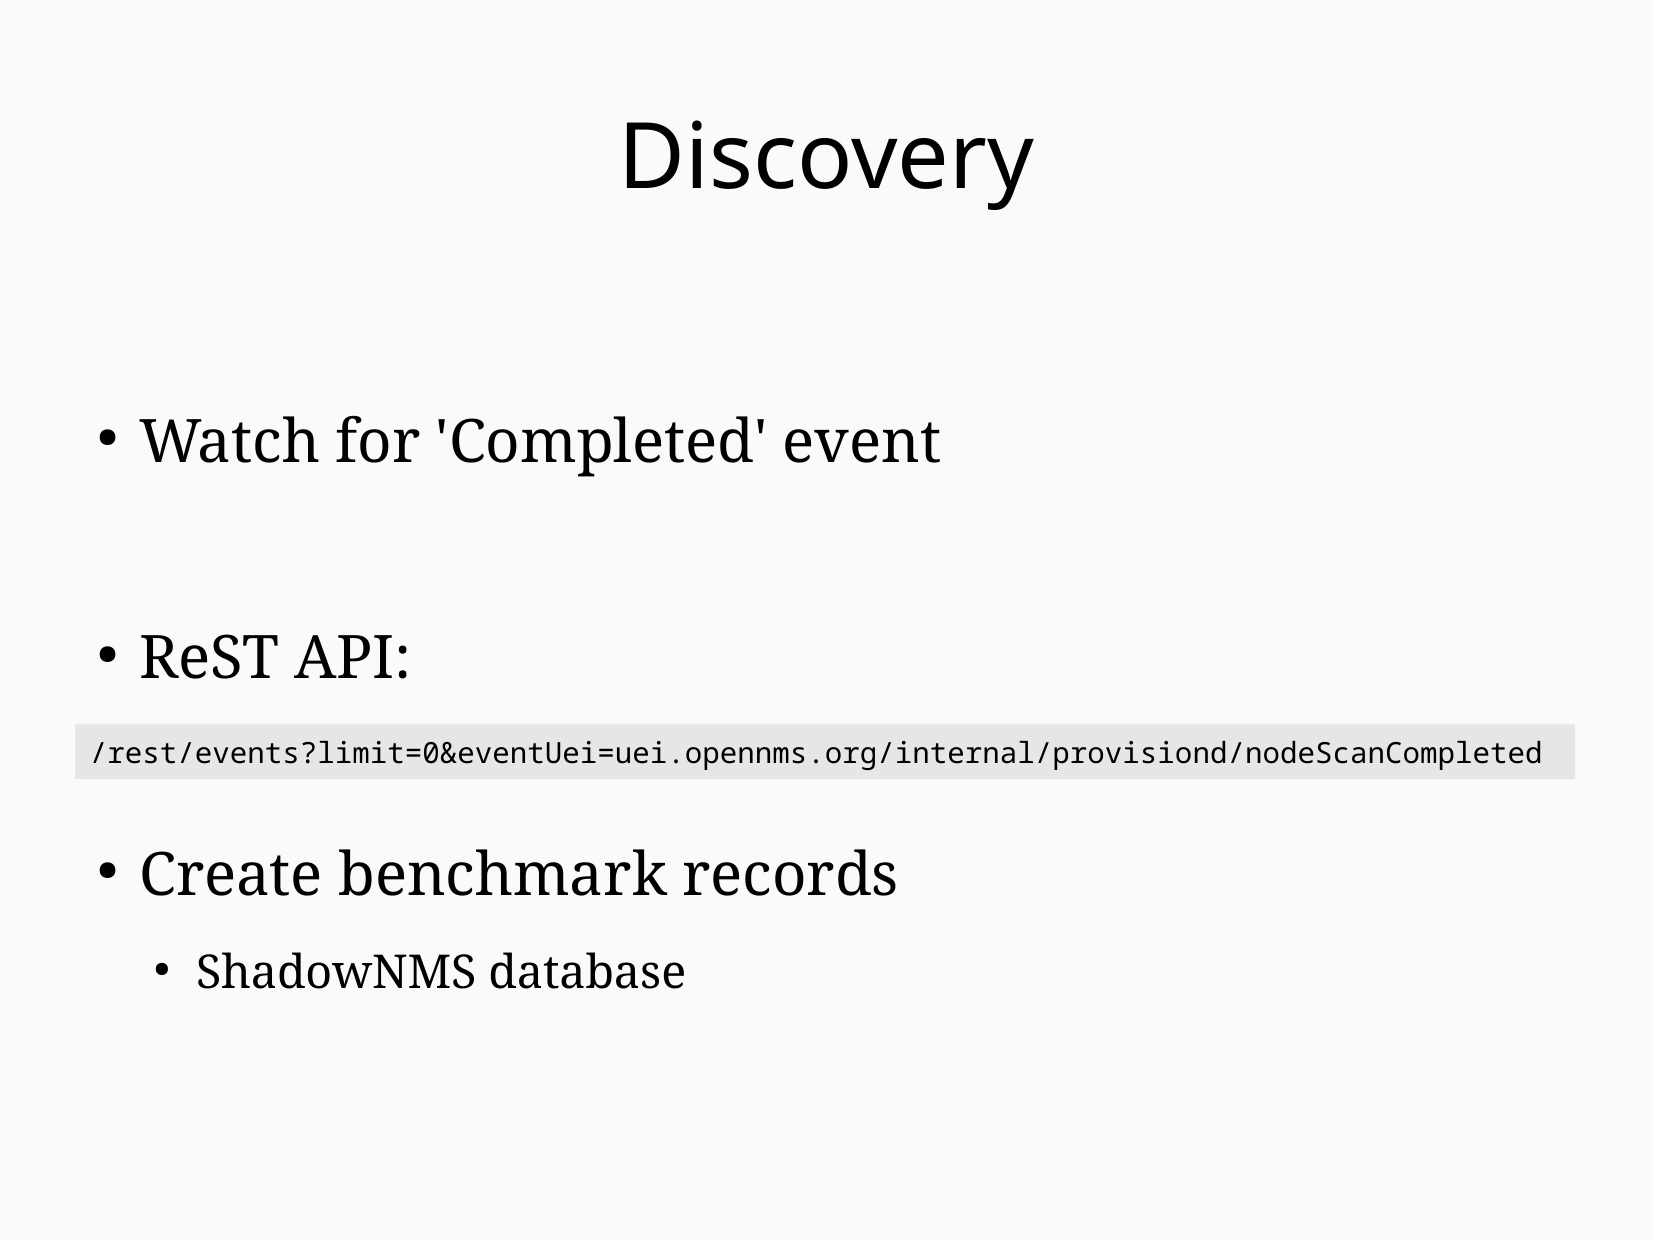

# Discovery
Watch for 'Completed' event
ReST API:
Create benchmark records
ShadowNMS database
/rest/events?limit=0&eventUei=uei.opennms.org/internal/provisiond/nodeScanCompleted